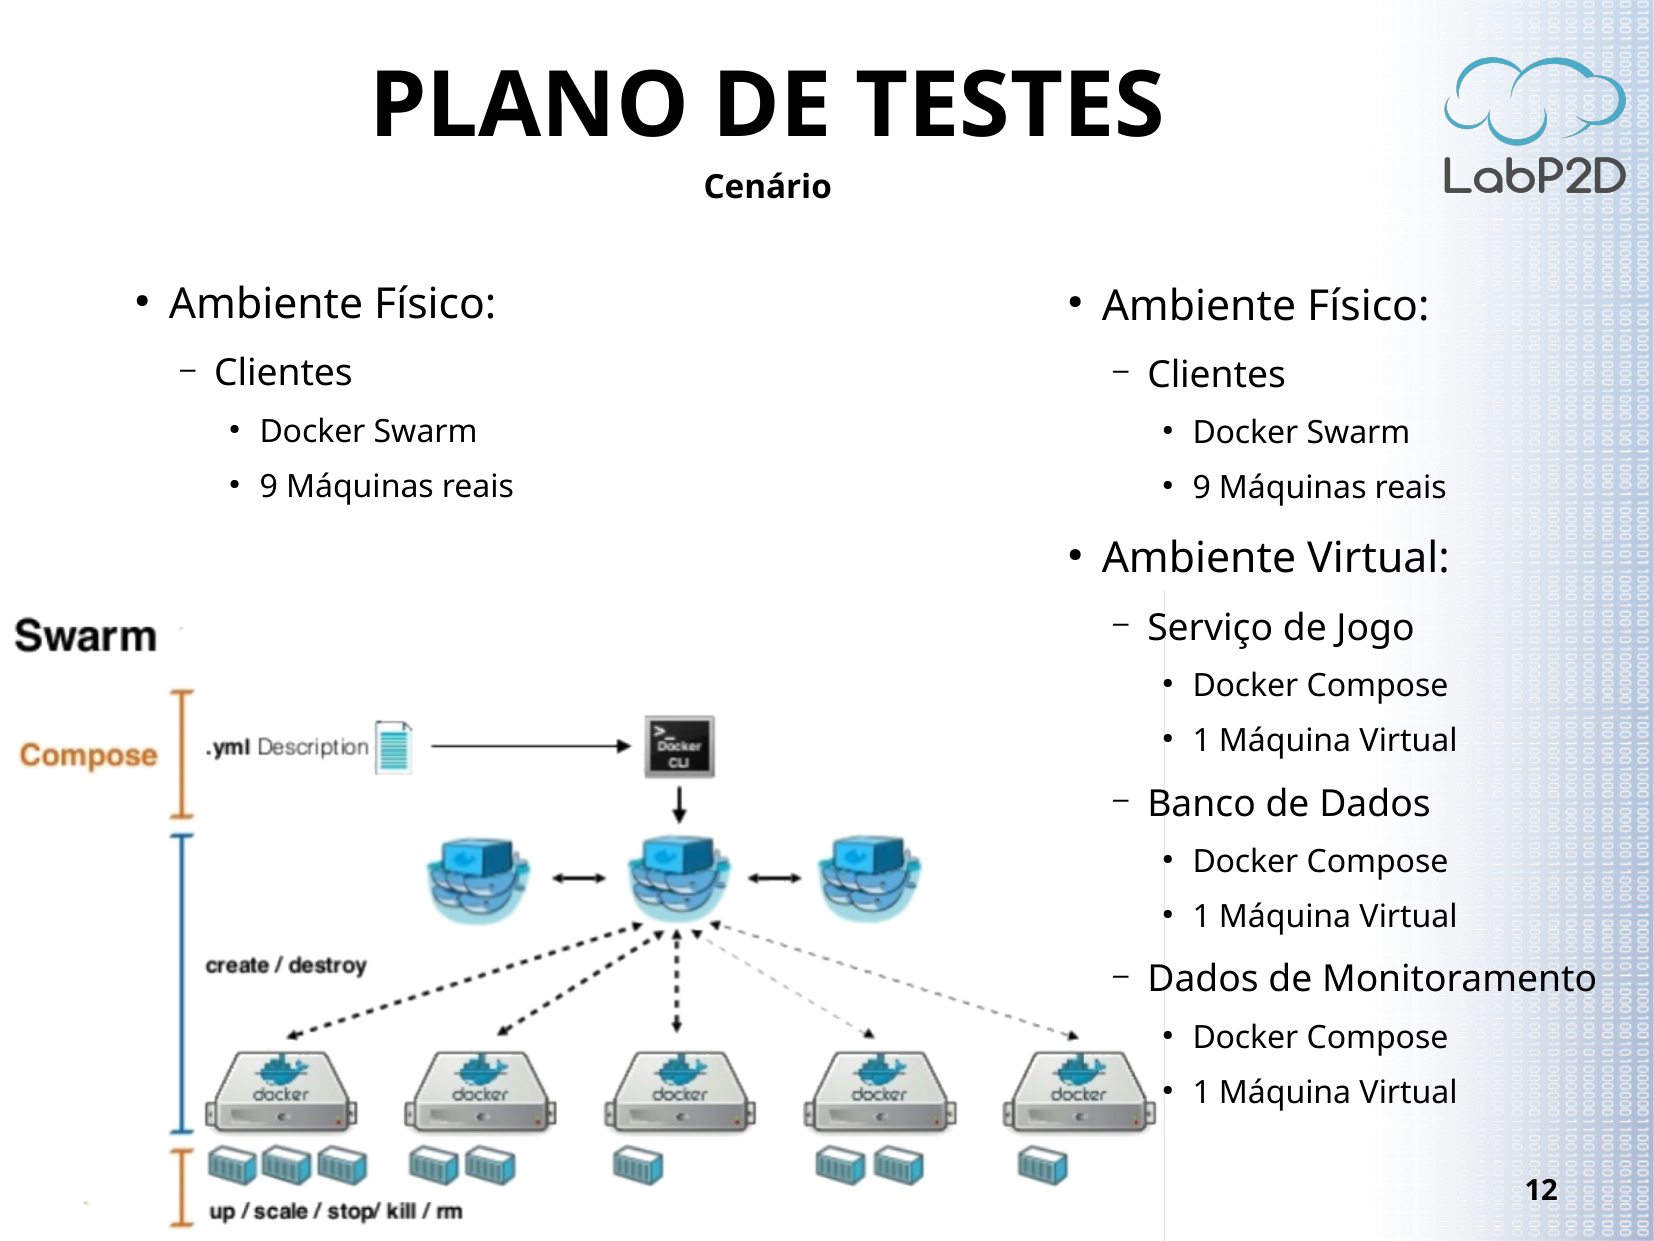

PLANO DE TESTES
Cenário
# Ambiente Físico:
Clientes
Docker Swarm
9 Máquinas reais
Ambiente Físico:
Clientes
Docker Swarm
9 Máquinas reais
Ambiente Virtual:
Serviço de Jogo
Docker Compose
1 Máquina Virtual
Banco de Dados
Docker Compose
1 Máquina Virtual
Dados de Monitoramento
Docker Compose
1 Máquina Virtual
12